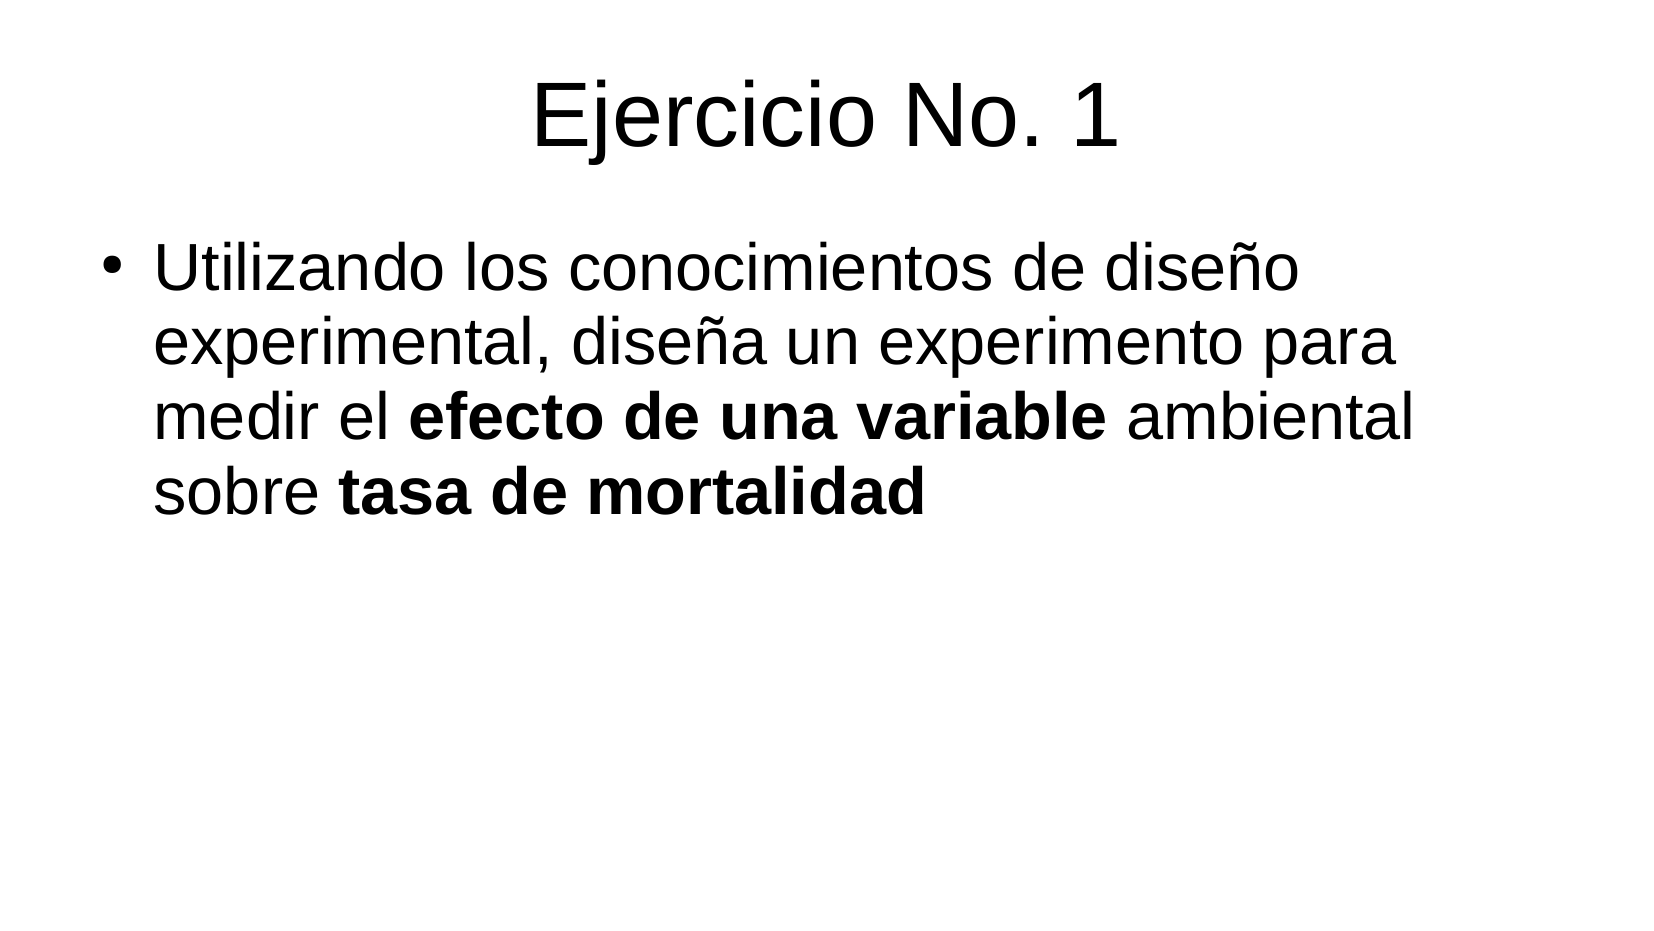

# Ejercicio No. 1
Utilizando los conocimientos de diseño experimental, diseña un experimento para medir el efecto de una variable ambiental sobre tasa de mortalidad